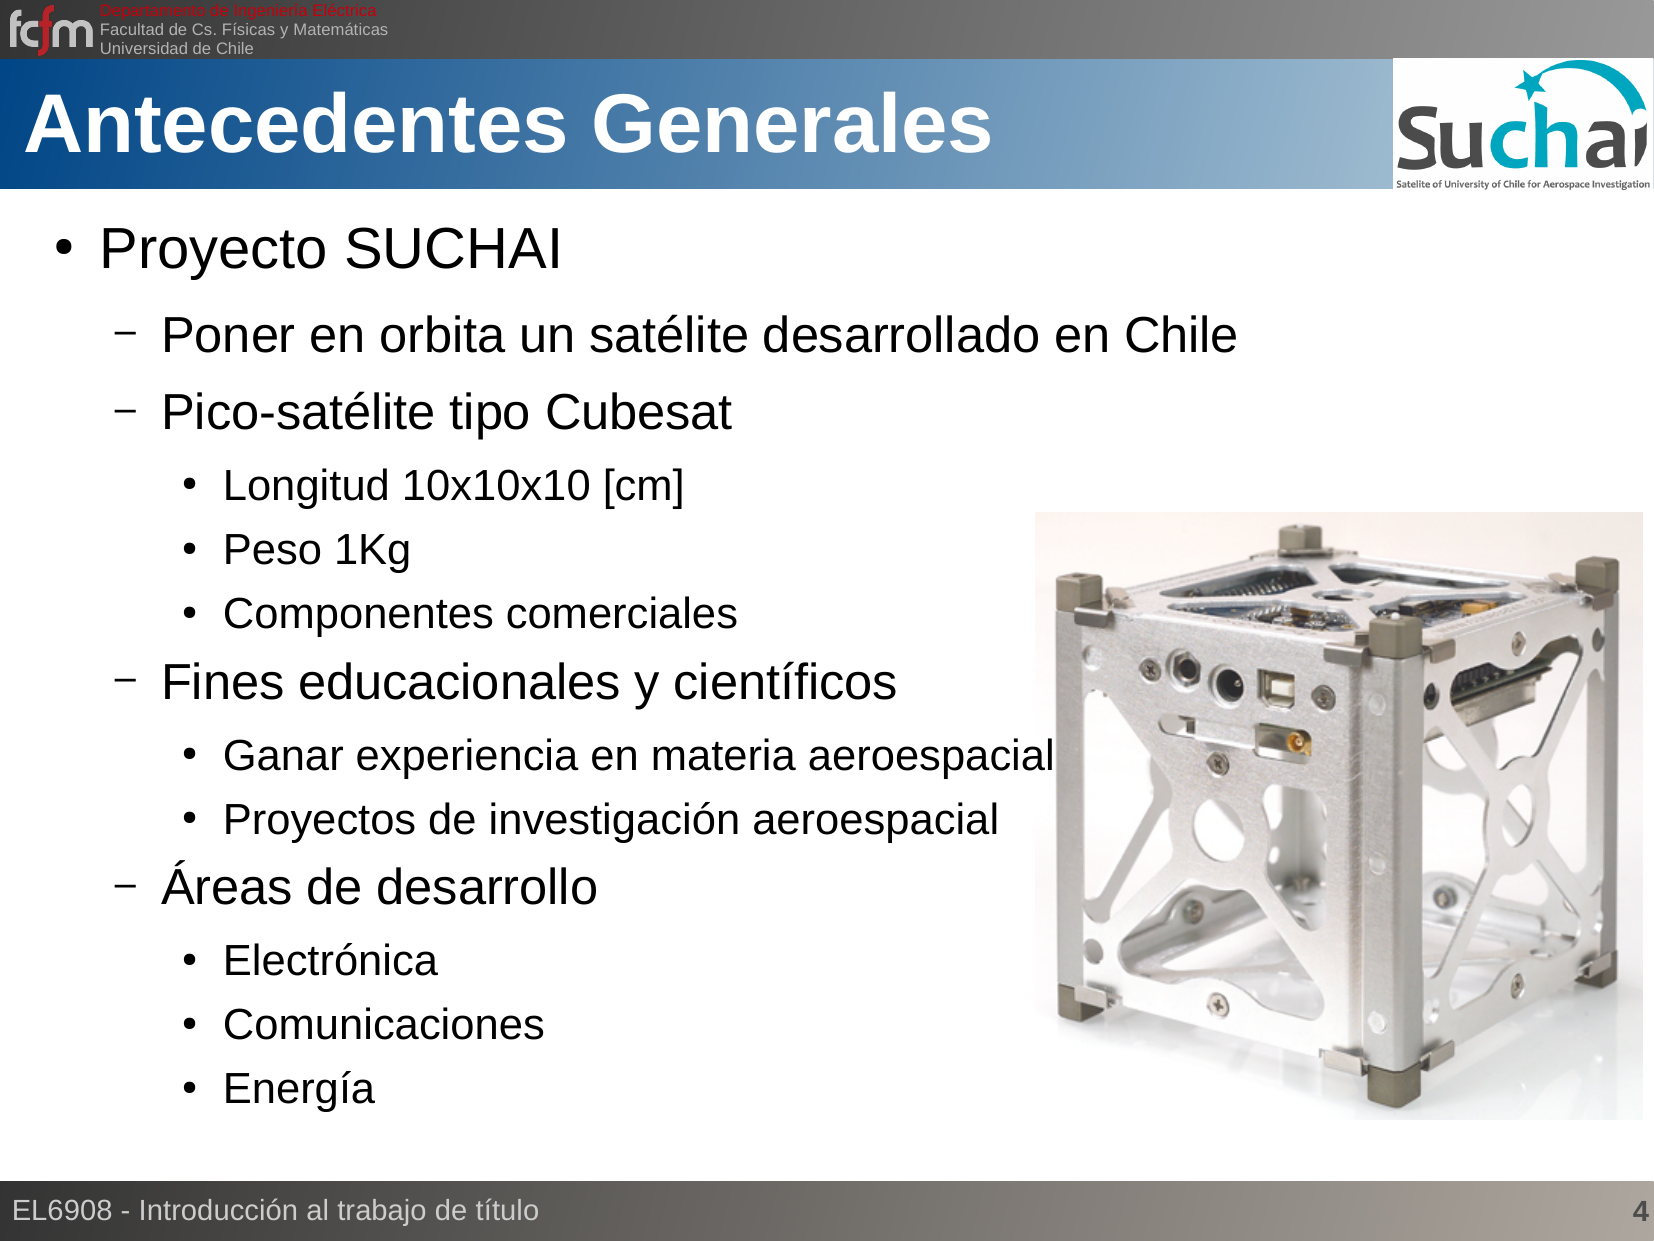

# Antecedentes Generales
Proyecto SUCHAI
Poner en orbita un satélite desarrollado en Chile
Pico-satélite tipo Cubesat
Longitud 10x10x10 [cm]
Peso 1Kg
Componentes comerciales
Fines educacionales y científicos
Ganar experiencia en materia aeroespacial
Proyectos de investigación aeroespacial
Áreas de desarrollo
Electrónica
Comunicaciones
Energía
EL6908 - Introducción al trabajo de título
4